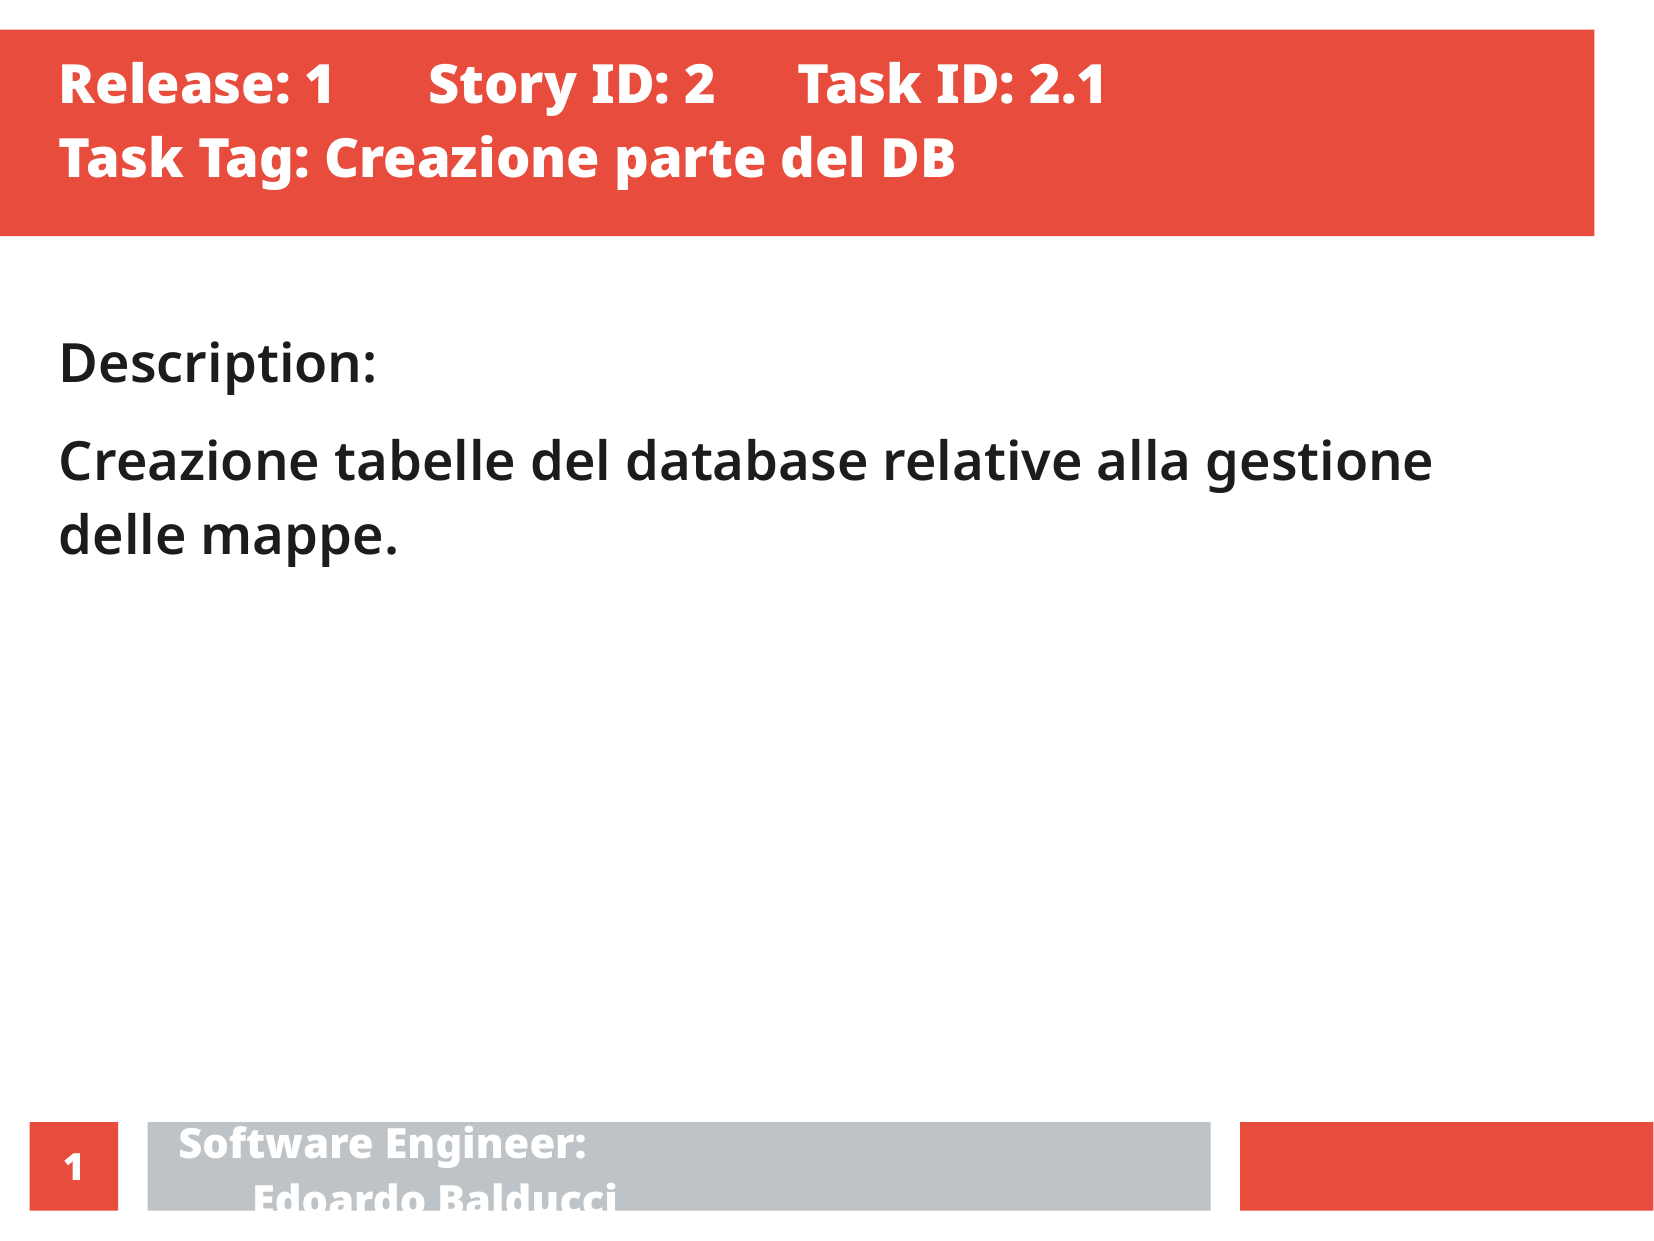

Release: 1		Story ID: 2		Task ID: 2.1
Task Tag: Creazione parte del DB
Description:
Creazione tabelle del database relative alla gestione delle mappe.
# Software Engineer: Edoardo Balducci
1